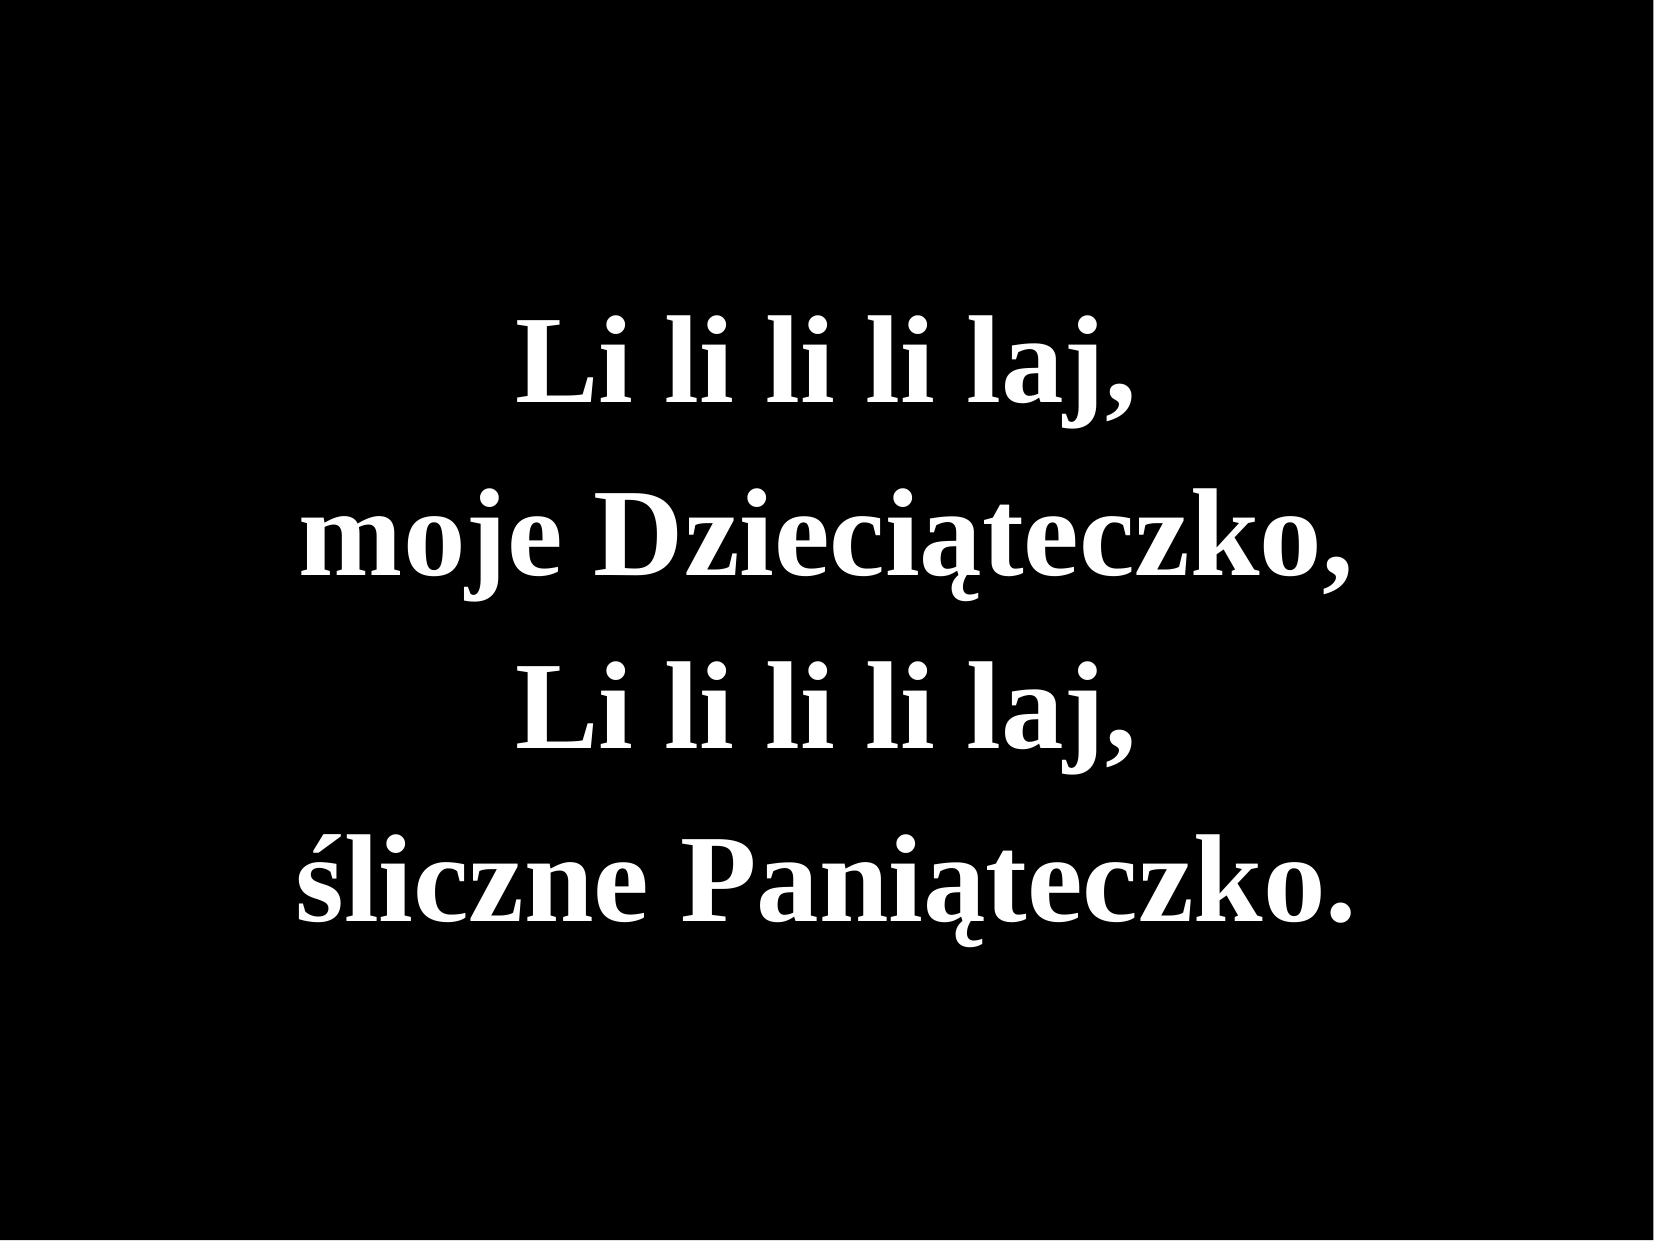

# Li li li li laj, ppp moje Dzieciąteczko, ppp Li li li li laj, ppp śliczne Paniąteczko.